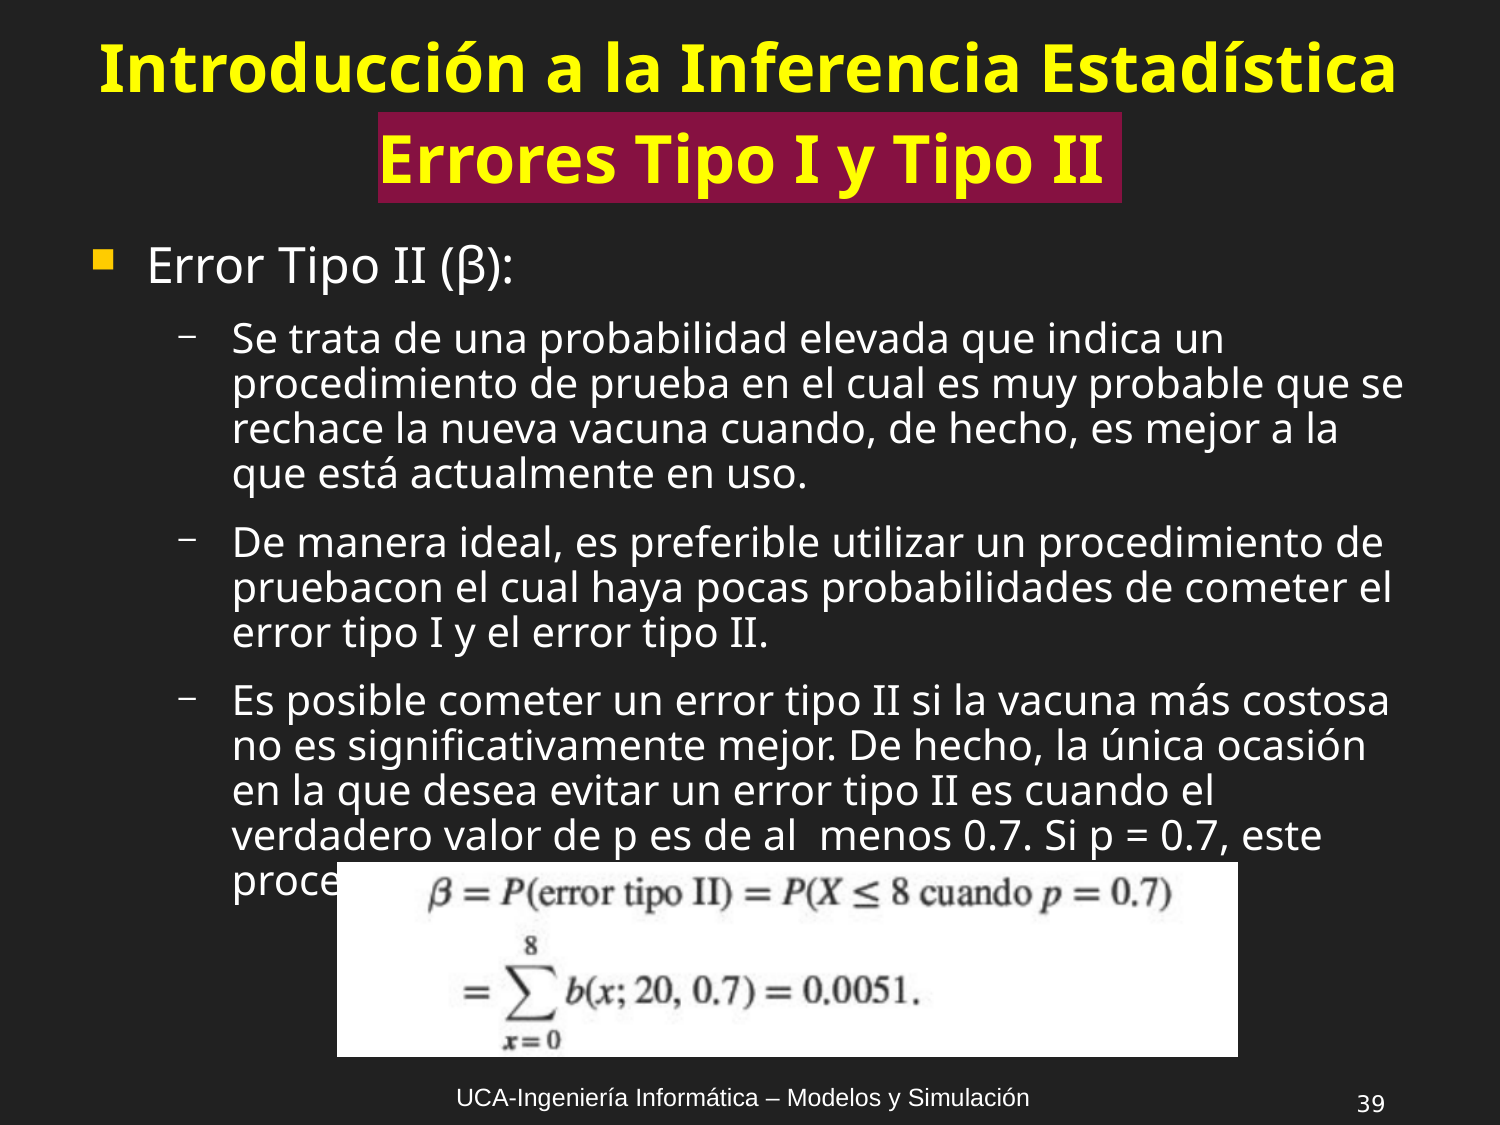

# Introducción a la Inferencia Estadística Errores Tipo I y Tipo II
Error Tipo II (β):
Se trata de una probabilidad elevada que indica un procedimiento de prueba en el cual es muy probable que se rechace la nueva vacuna cuando, de hecho, es mejor a la que está actualmente en uso.
De manera ideal, es preferible utilizar un procedimiento de pruebacon el cual haya pocas probabilidades de cometer el error tipo I y el error tipo II.
Es posible cometer un error tipo II si la vacuna más costosa no es significativamente mejor. De hecho, la única ocasión en la que desea evitar un error tipo II es cuando el verdadero valor de p es de al menos 0.7. Si p = 0.7, este procedimiento de prueba da: